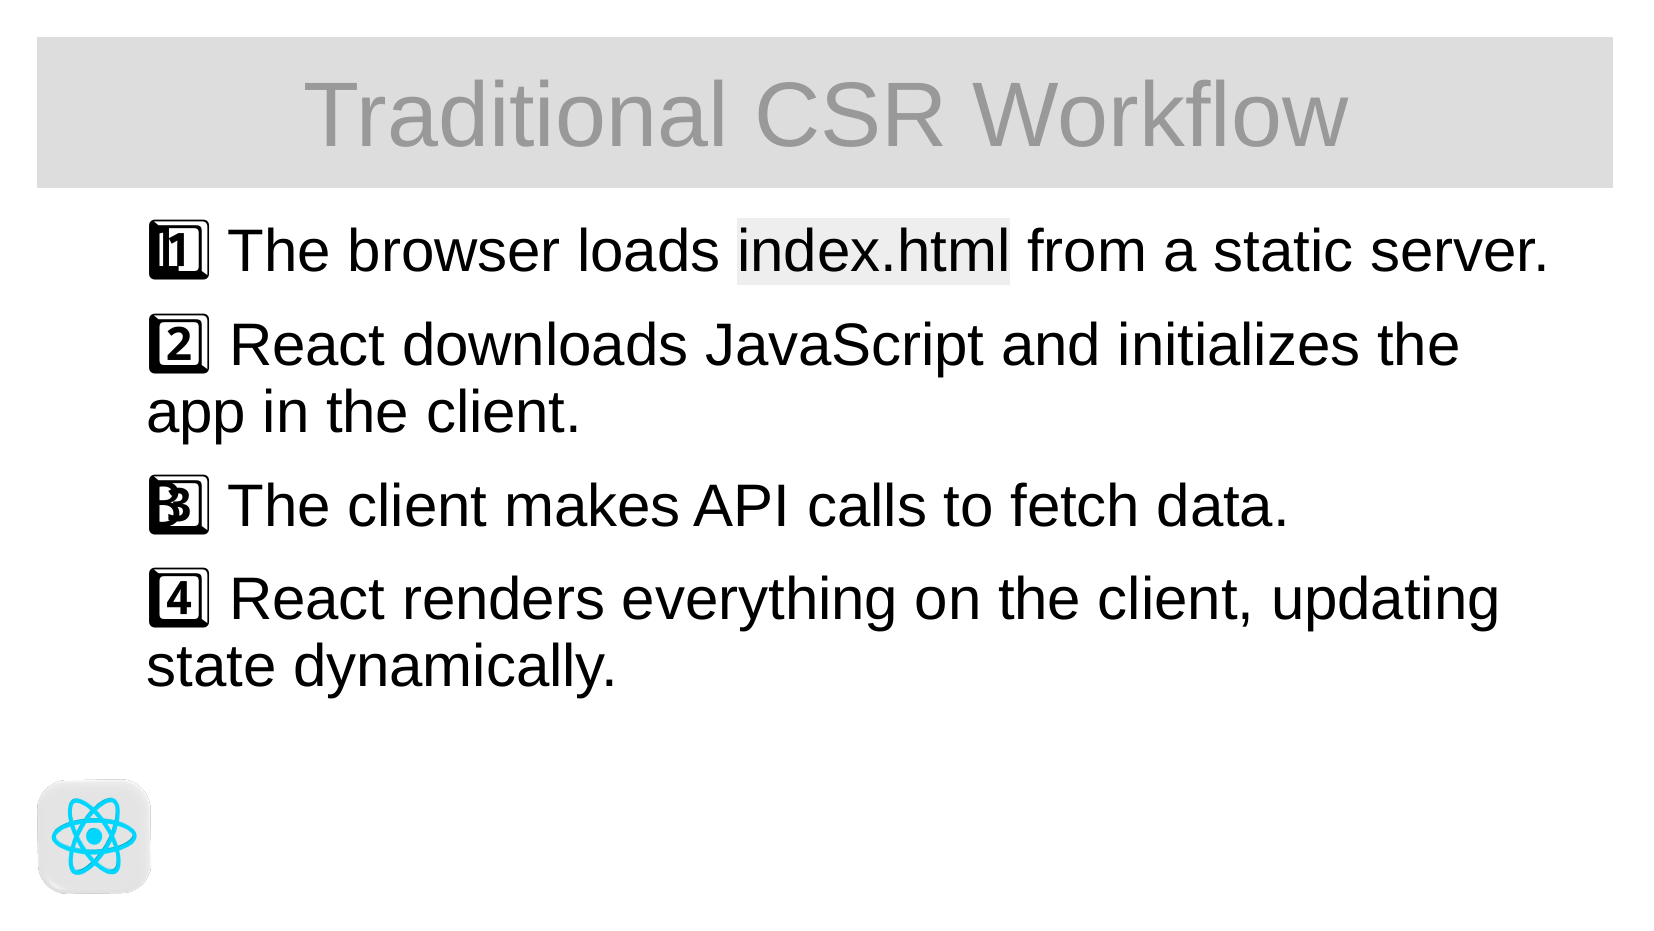

# Traditional CSR Workflow
1️⃣ The browser loads index.html from a static server.
2️⃣ React downloads JavaScript and initializes the app in the client.
3️⃣ The client makes API calls to fetch data.
4️⃣ React renders everything on the client, updating state dynamically.